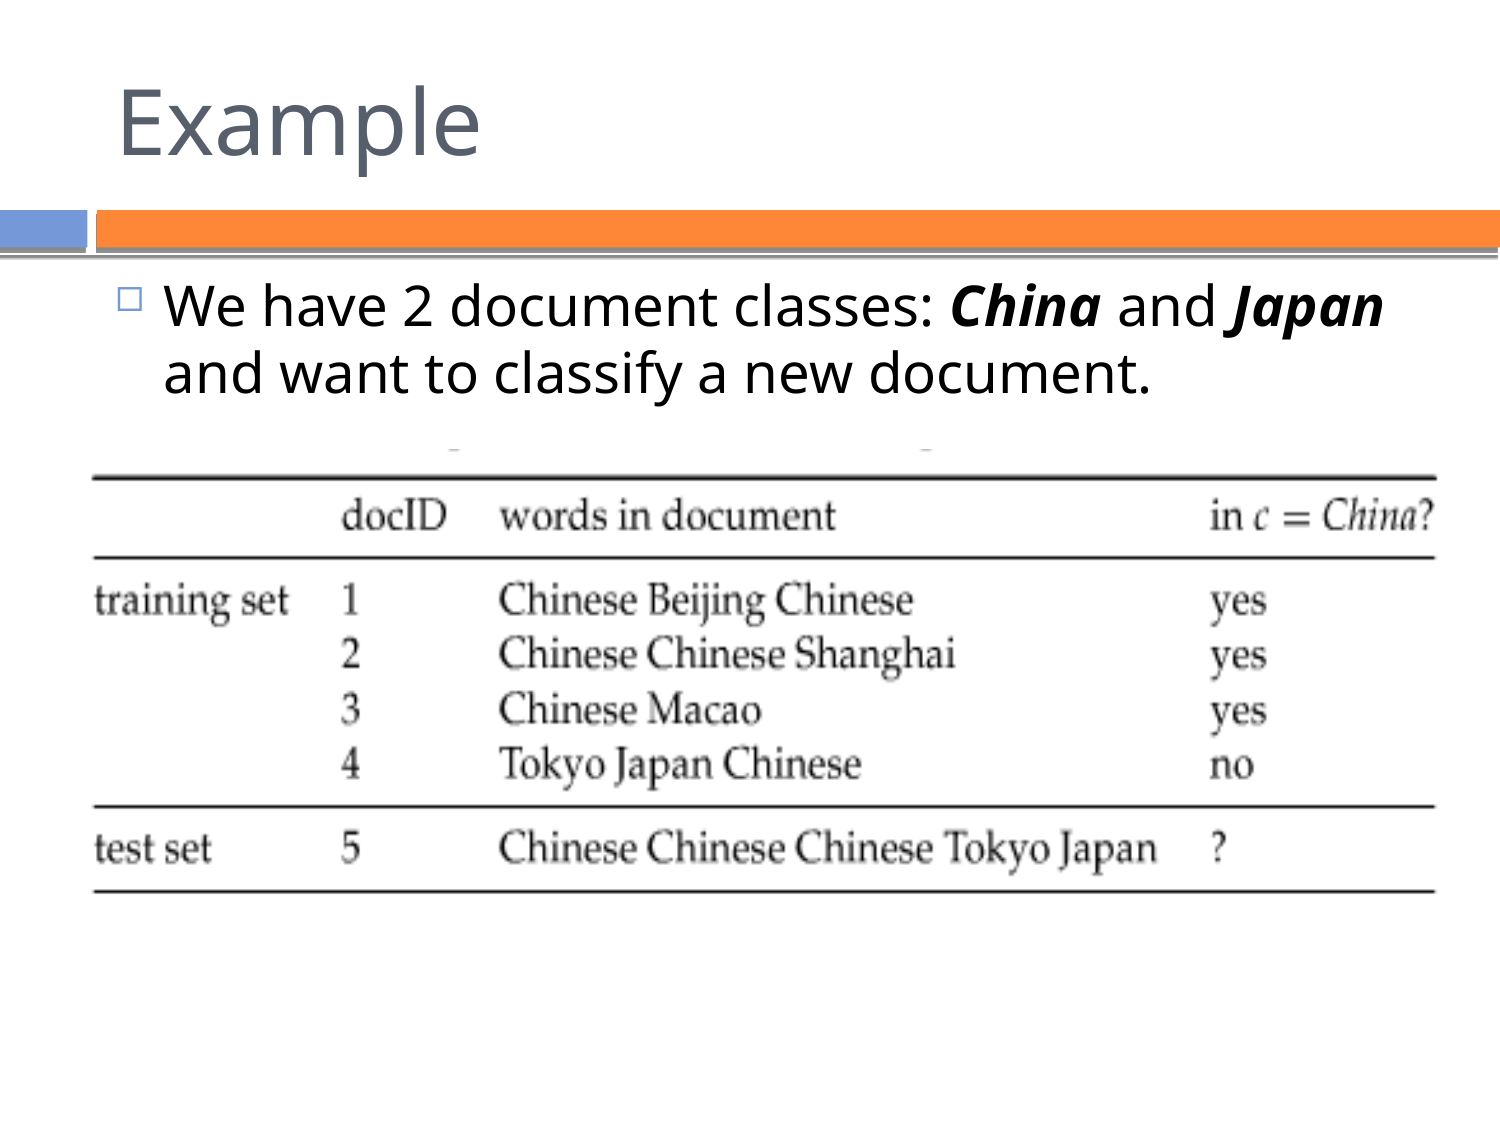

# Example
We have 2 document classes: China and Japan and want to classify a new document.